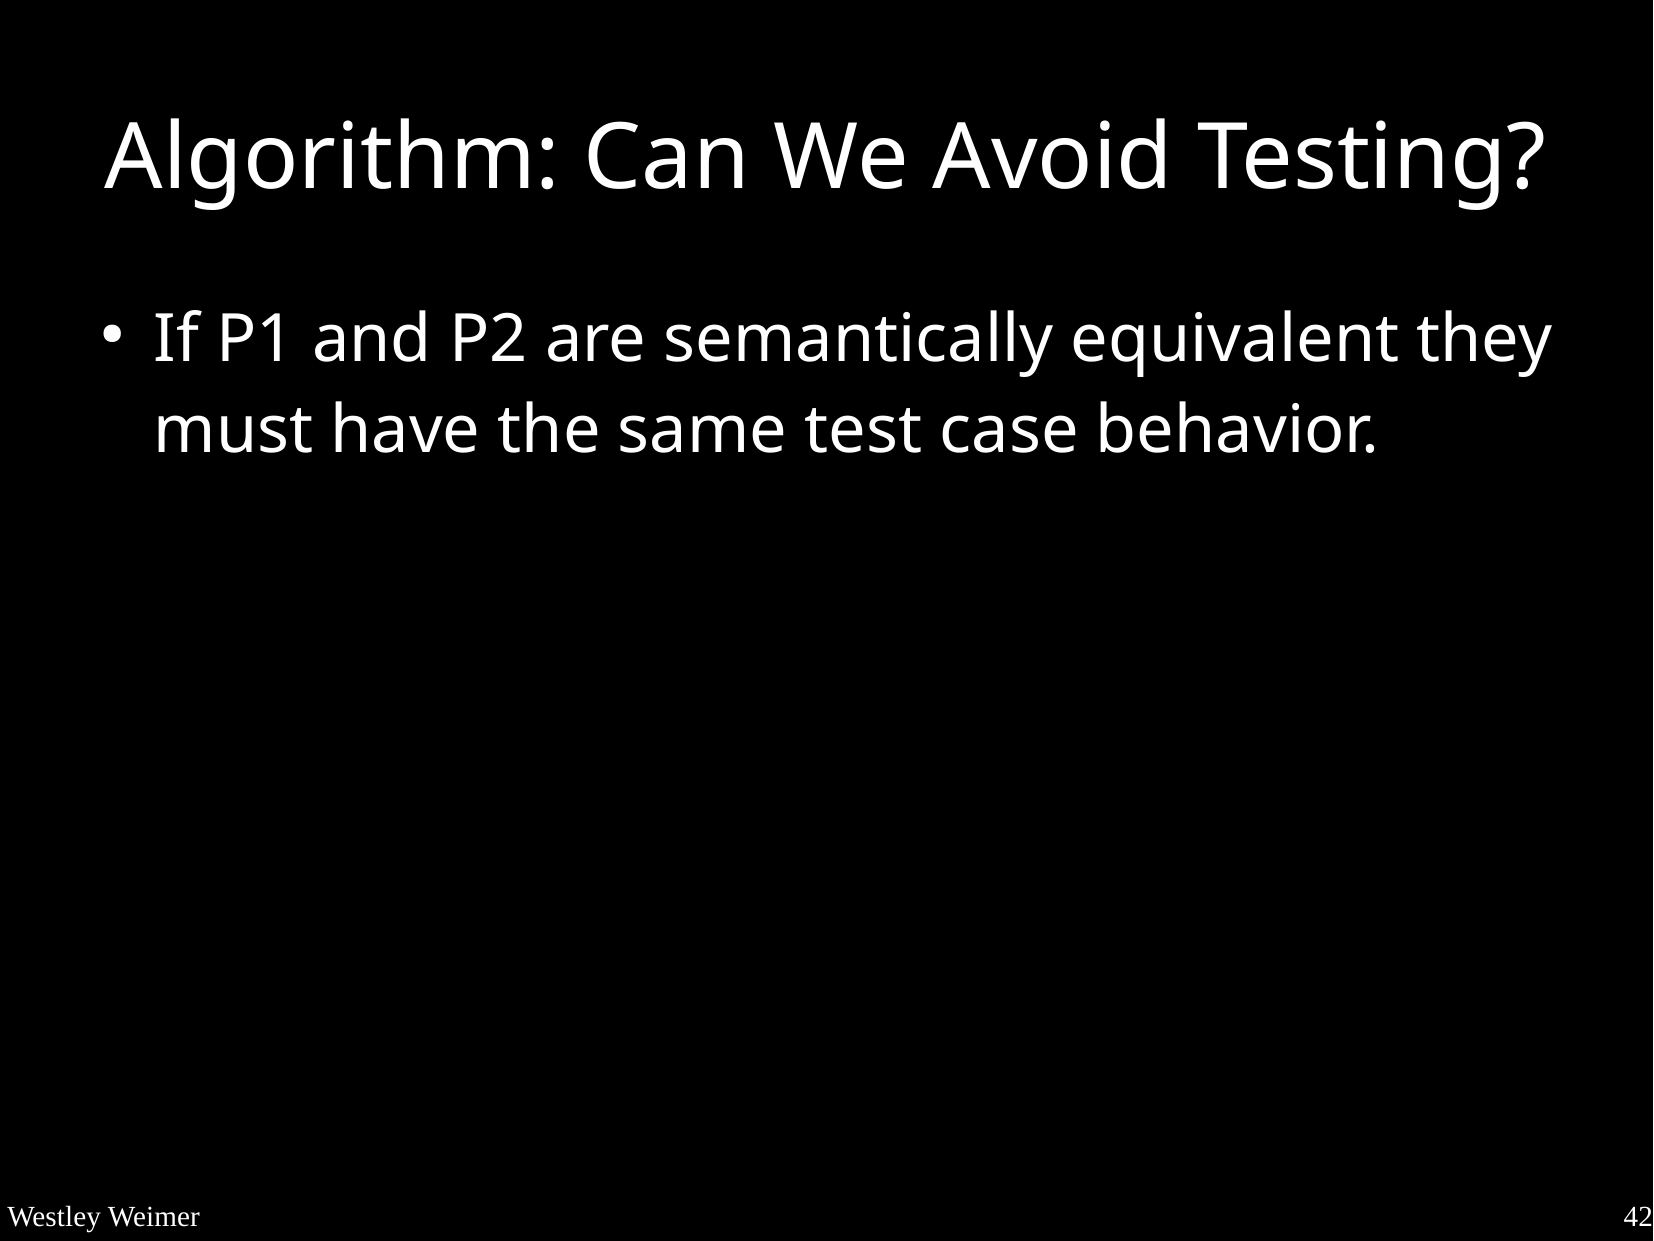

# Algorithm: Can We Avoid Testing?
If P1 and P2 are semantically equivalent they must have the same test case behavior.
42